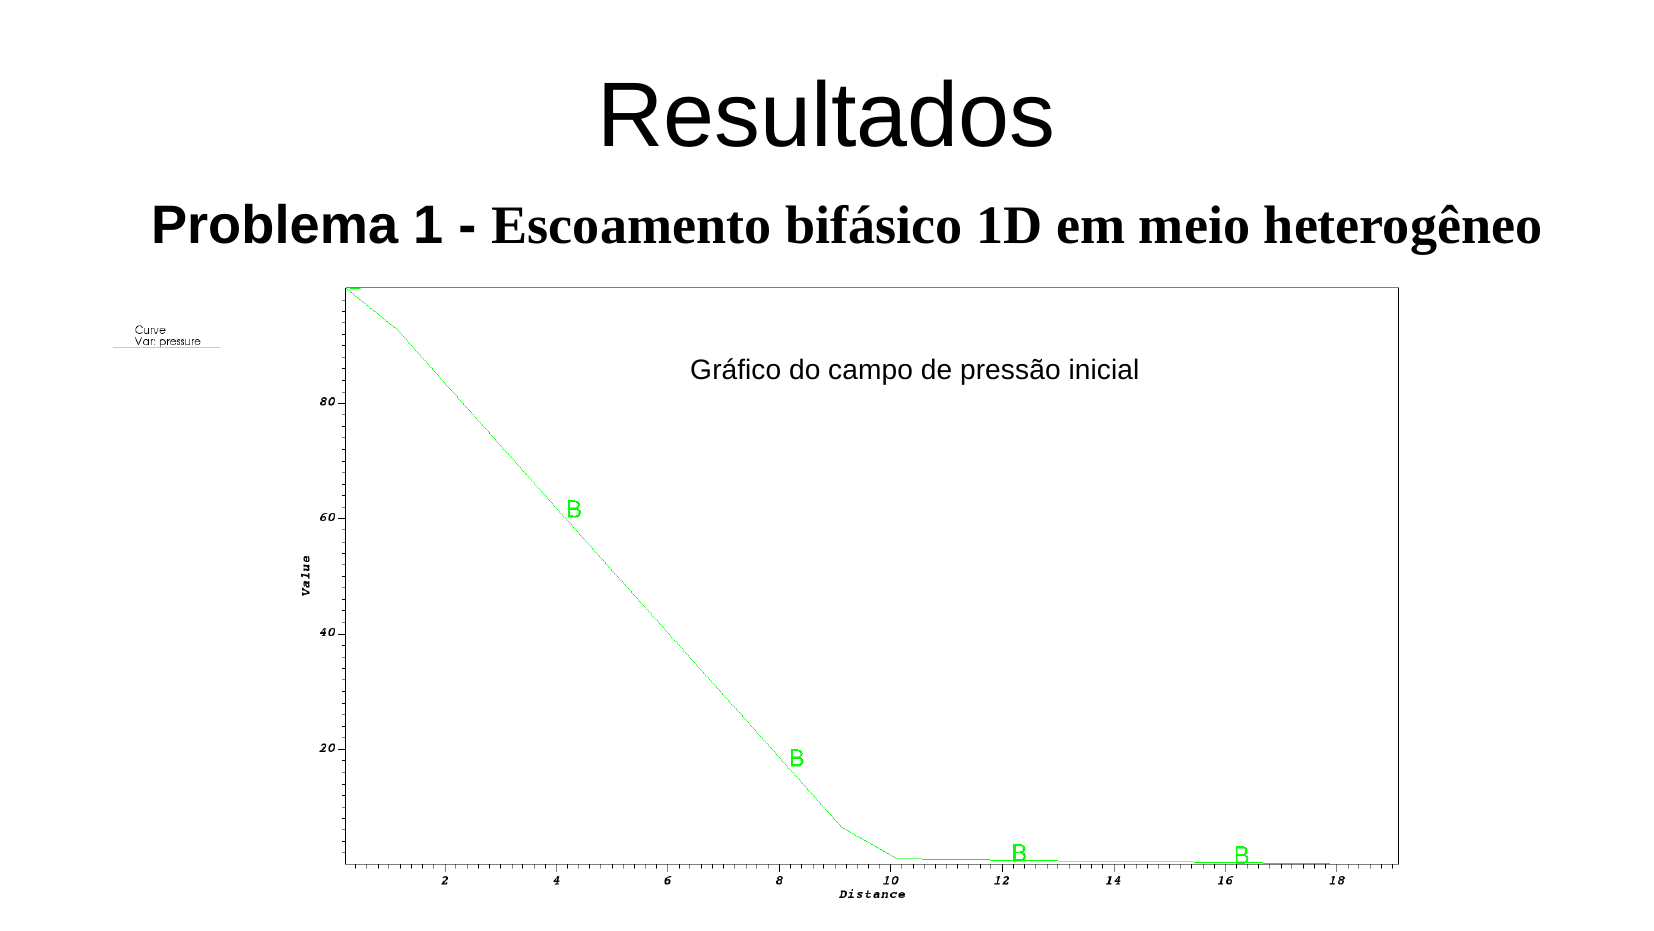

# Resultados
Problema 1 - Escoamento bifásico 1D em meio heterogêneo
Gráfico do campo de pressão inicial